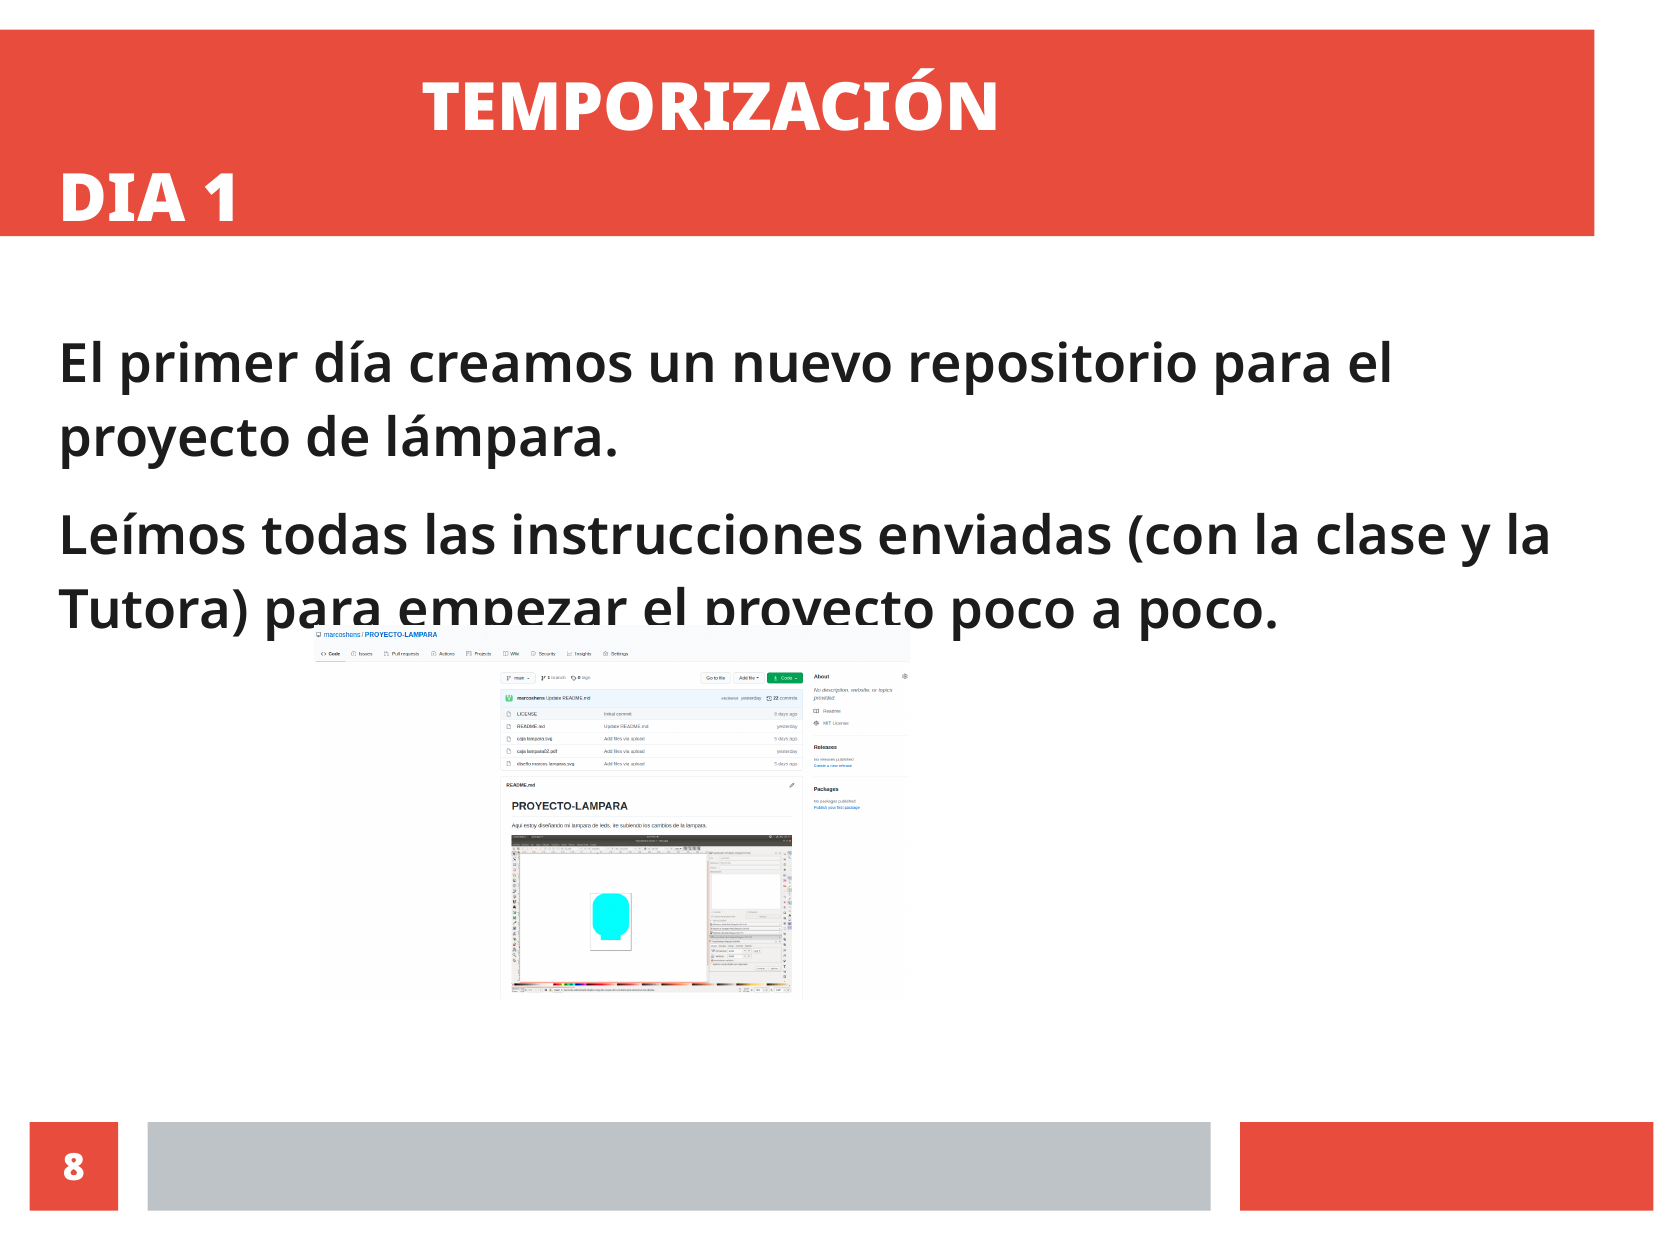

# TEMPORIZACIÓN DIA 1
El primer día creamos un nuevo repositorio para el proyecto de lámpara.
Leímos todas las instrucciones enviadas (con la clase y la Tutora) para empezar el proyecto poco a poco.
8